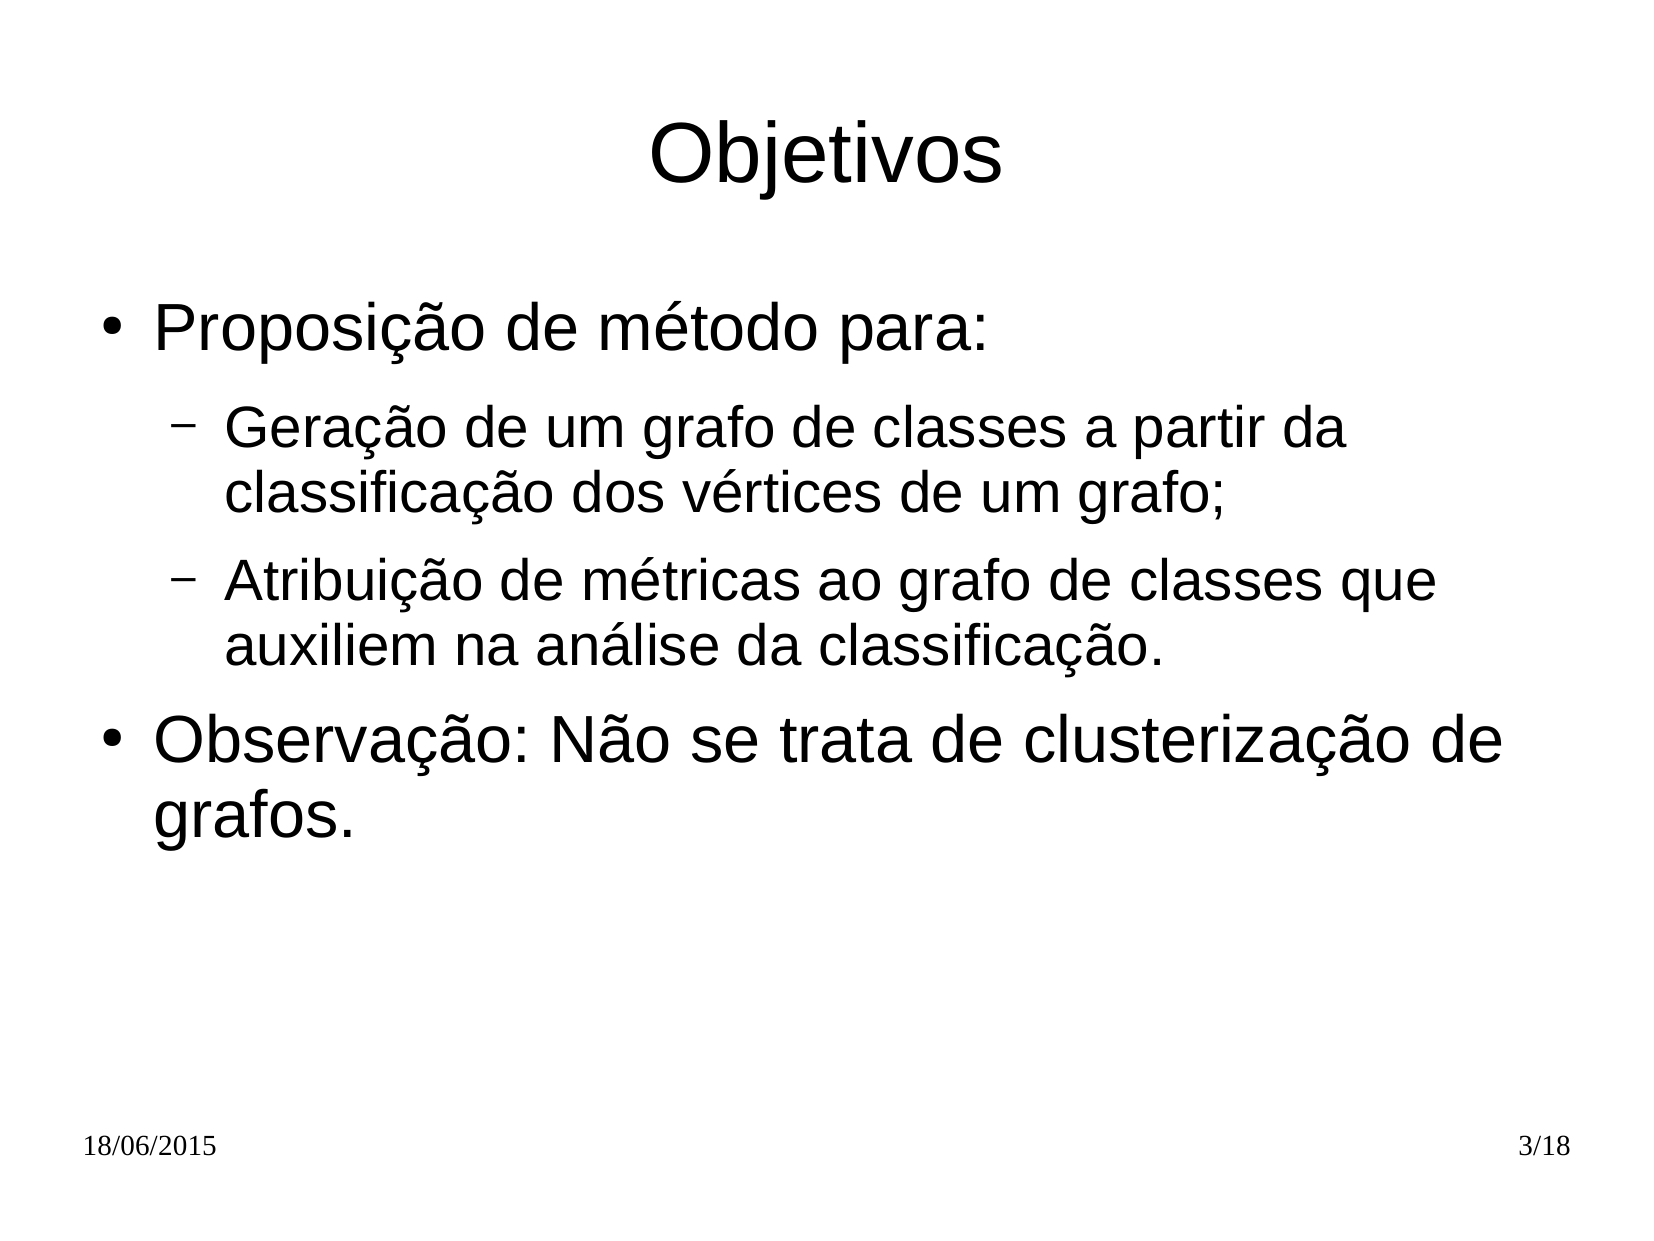

# Objetivos
Proposição de método para:
Geração de um grafo de classes a partir da classificação dos vértices de um grafo;
Atribuição de métricas ao grafo de classes que auxiliem na análise da classificação.
Observação: Não se trata de clusterização de grafos.
18/06/2015
3